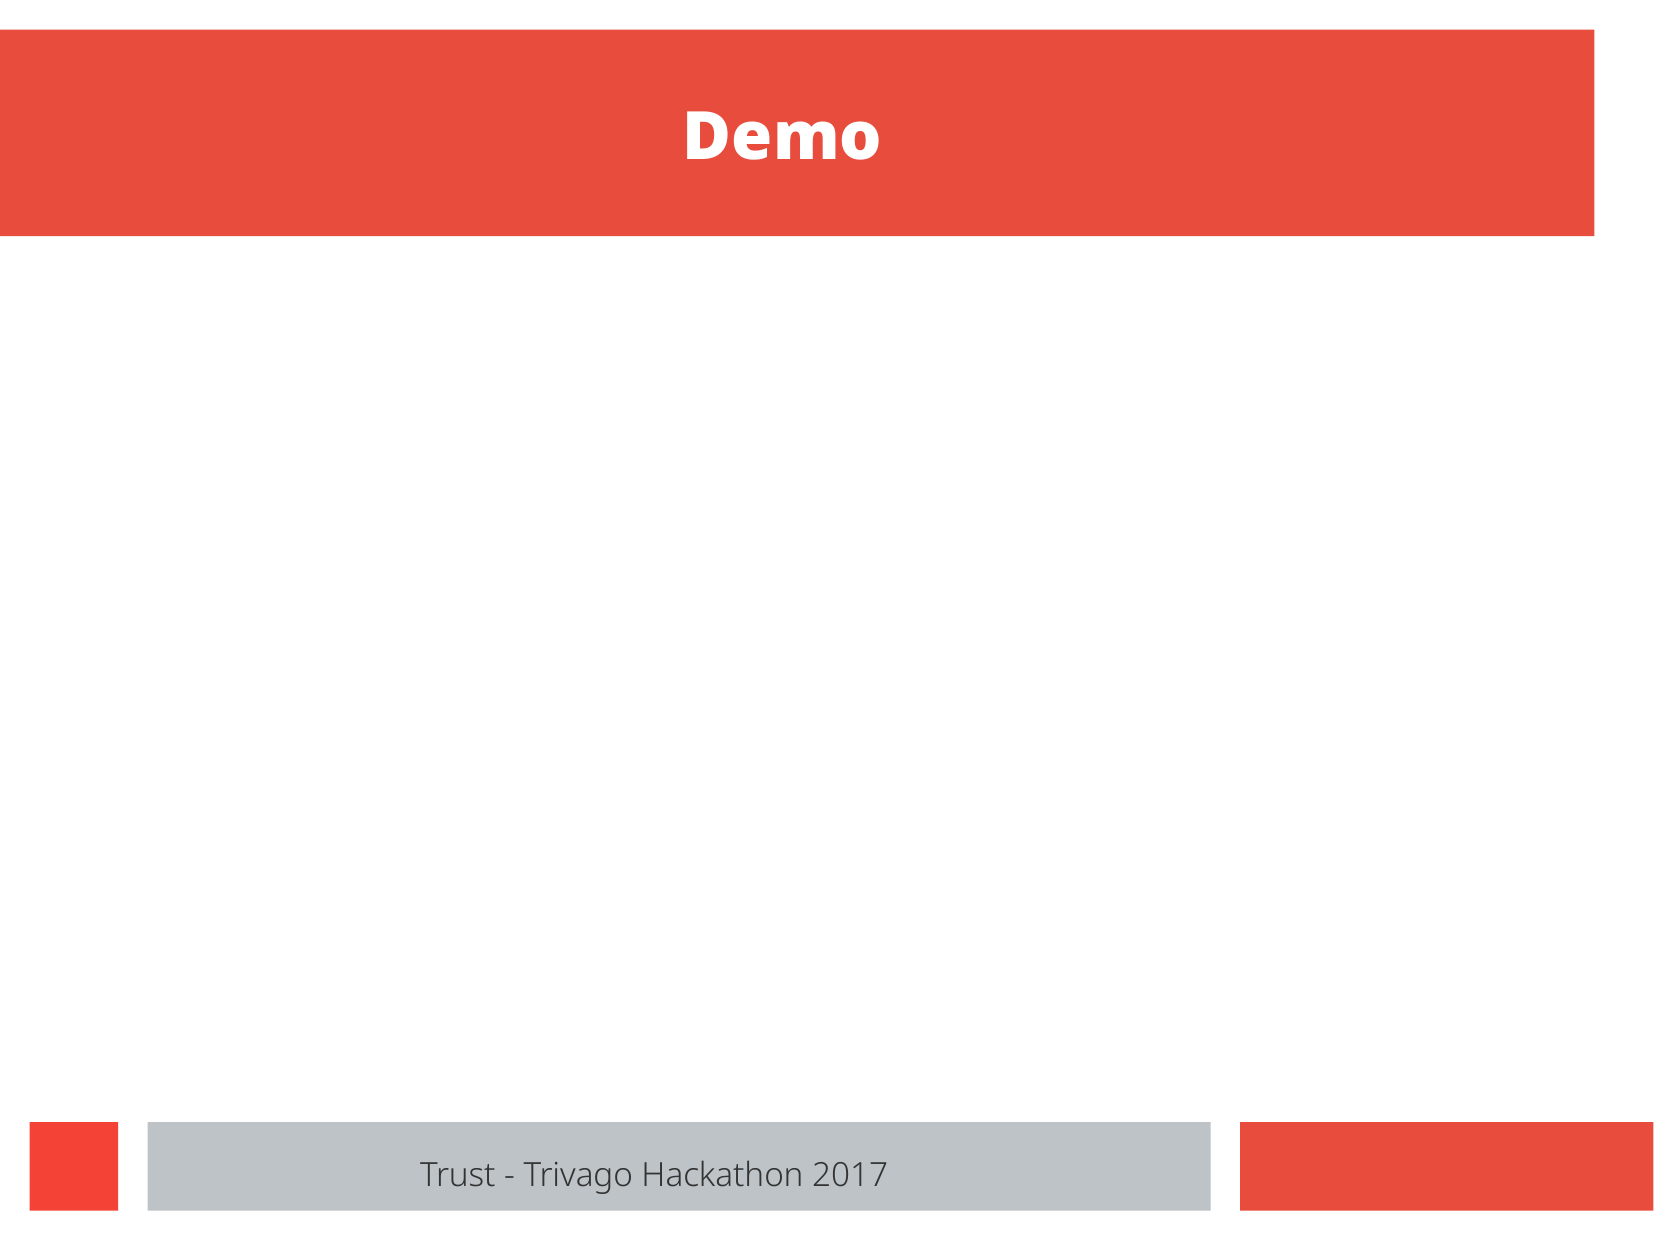

# Demo
Trust - Trivago Hackathon 2017